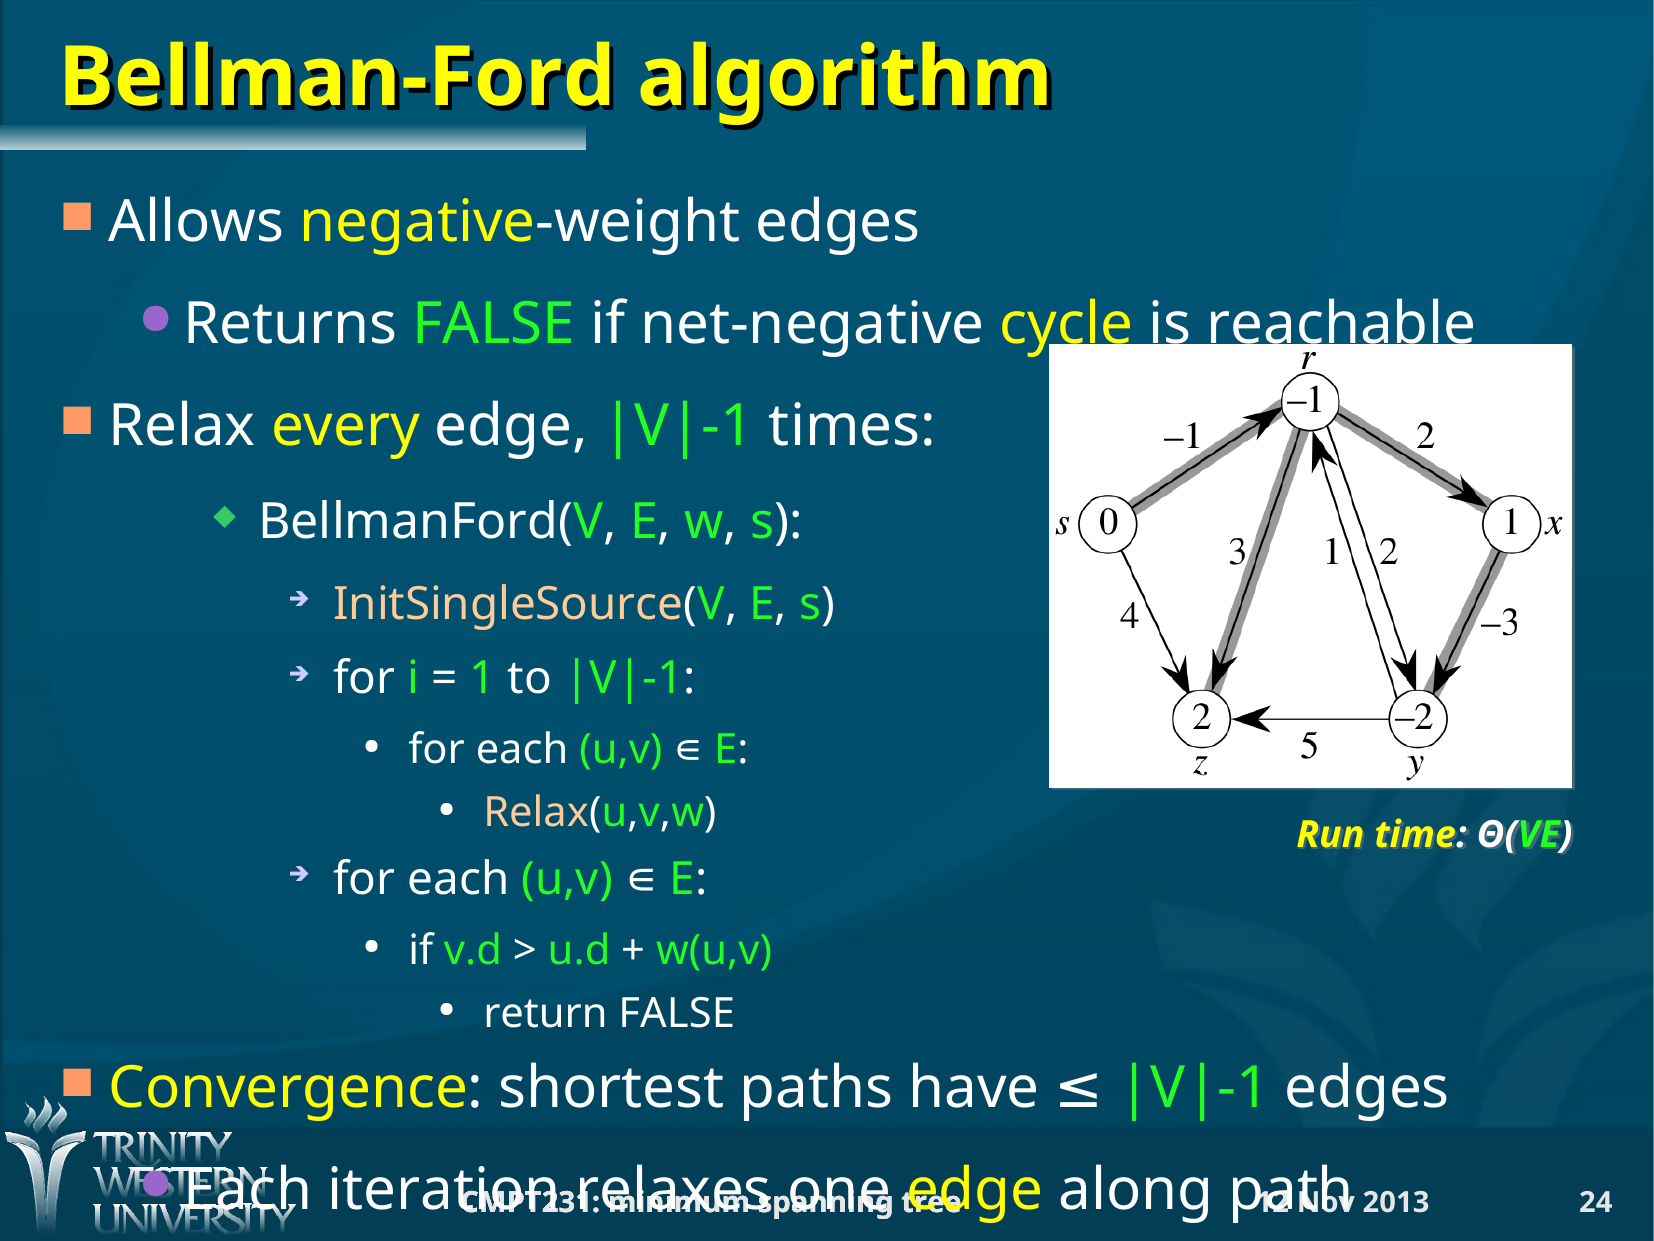

# Bellman-Ford algorithm
Allows negative-weight edges
Returns FALSE if net-negative cycle is reachable
Relax every edge, |V|-1 times:
BellmanFord(V, E, w, s):
InitSingleSource(V, E, s)
for i = 1 to |V|-1:
for each (u,v) ∊ E:
Relax(u,v,w)
for each (u,v) ∊ E:
if v.d > u.d + w(u,v)
return FALSE
Convergence: shortest paths have ≤ |V|-1 edges
Each iteration relaxes one edge along path
p = (v0=s, …, vk), so |V|-1 iterations is enough
Run time: Θ(VE)
CMPT231: minimum spanning tree
12 Nov 2013
24